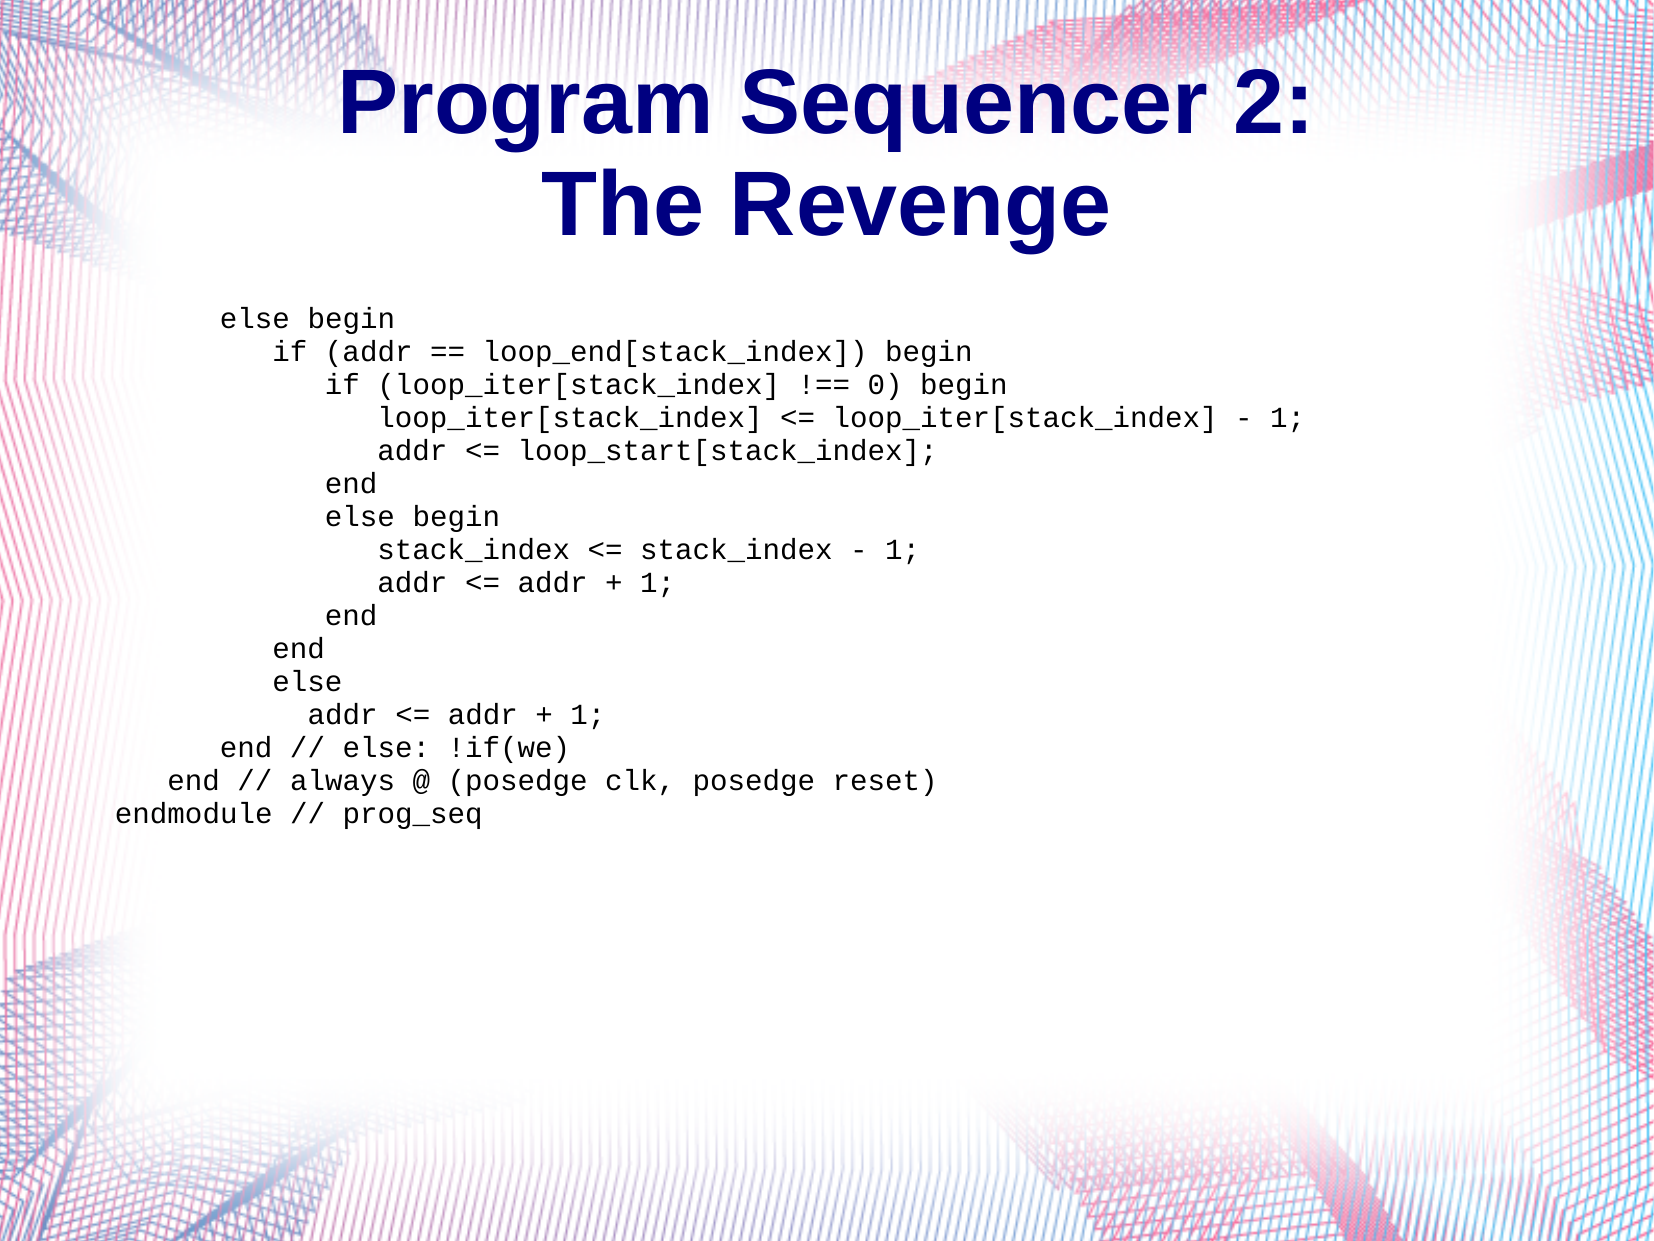

# Program Sequencer 2: The Revenge
 else begin
 if (addr == loop_end[stack_index]) begin
 if (loop_iter[stack_index] !== 0) begin
 loop_iter[stack_index] <= loop_iter[stack_index] - 1;
 addr <= loop_start[stack_index];
 end
 else begin
 stack_index <= stack_index - 1;
 addr <= addr + 1;
 end
 end
 else
 addr <= addr + 1;
 end // else: !if(we)
 end // always @ (posedge clk, posedge reset)
endmodule // prog_seq